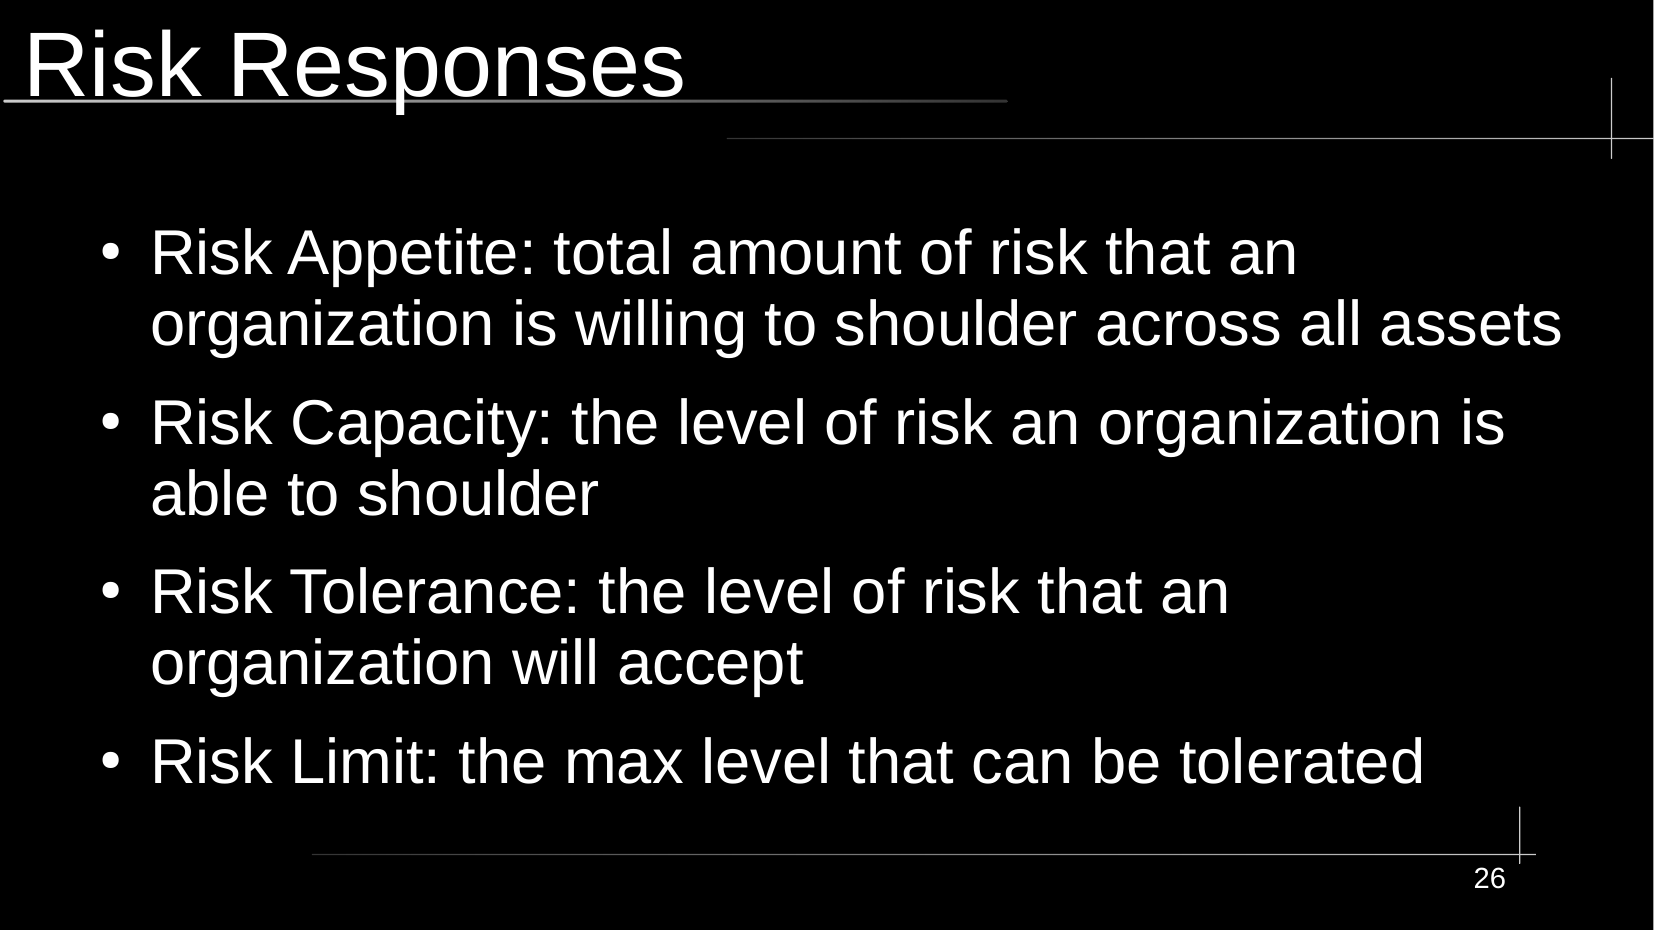

# Risk Responses
Risk Appetite: total amount of risk that an organization is willing to shoulder across all assets
Risk Capacity: the level of risk an organization is able to shoulder
Risk Tolerance: the level of risk that an organization will accept
Risk Limit: the max level that can be tolerated
26